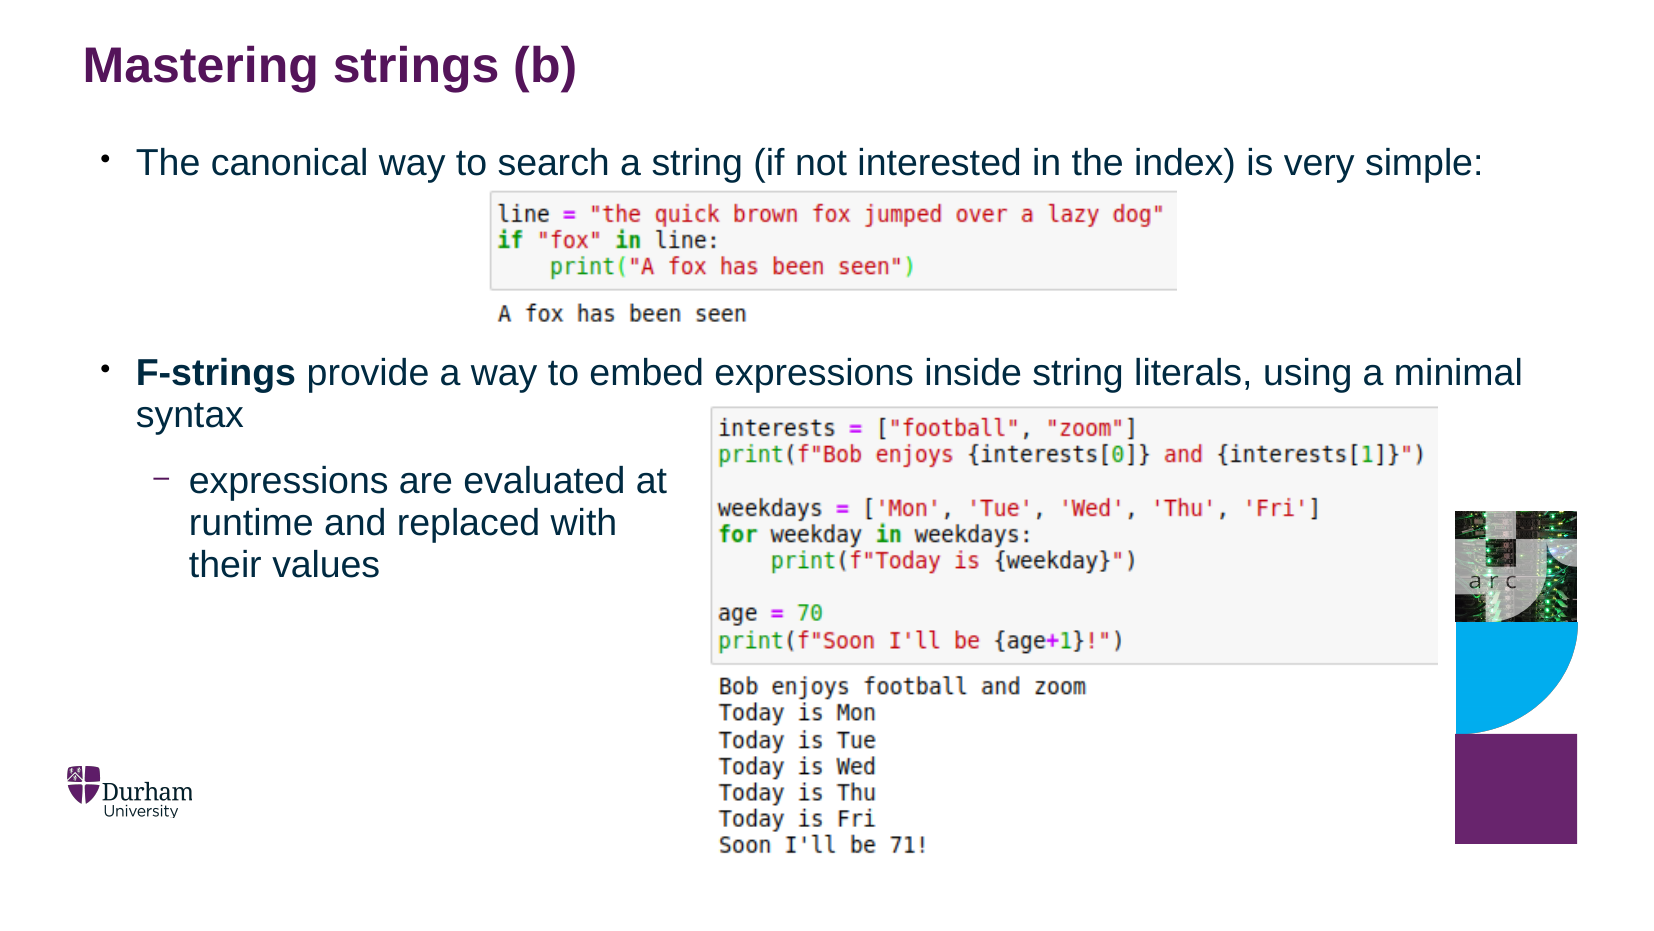

# Mastering strings (b)
The canonical way to search a string (if not interested in the index) is very simple:
F-strings provide a way to embed expressions inside string literals, using a minimal syntax
expressions are evaluated at
runtime and replaced with
their values